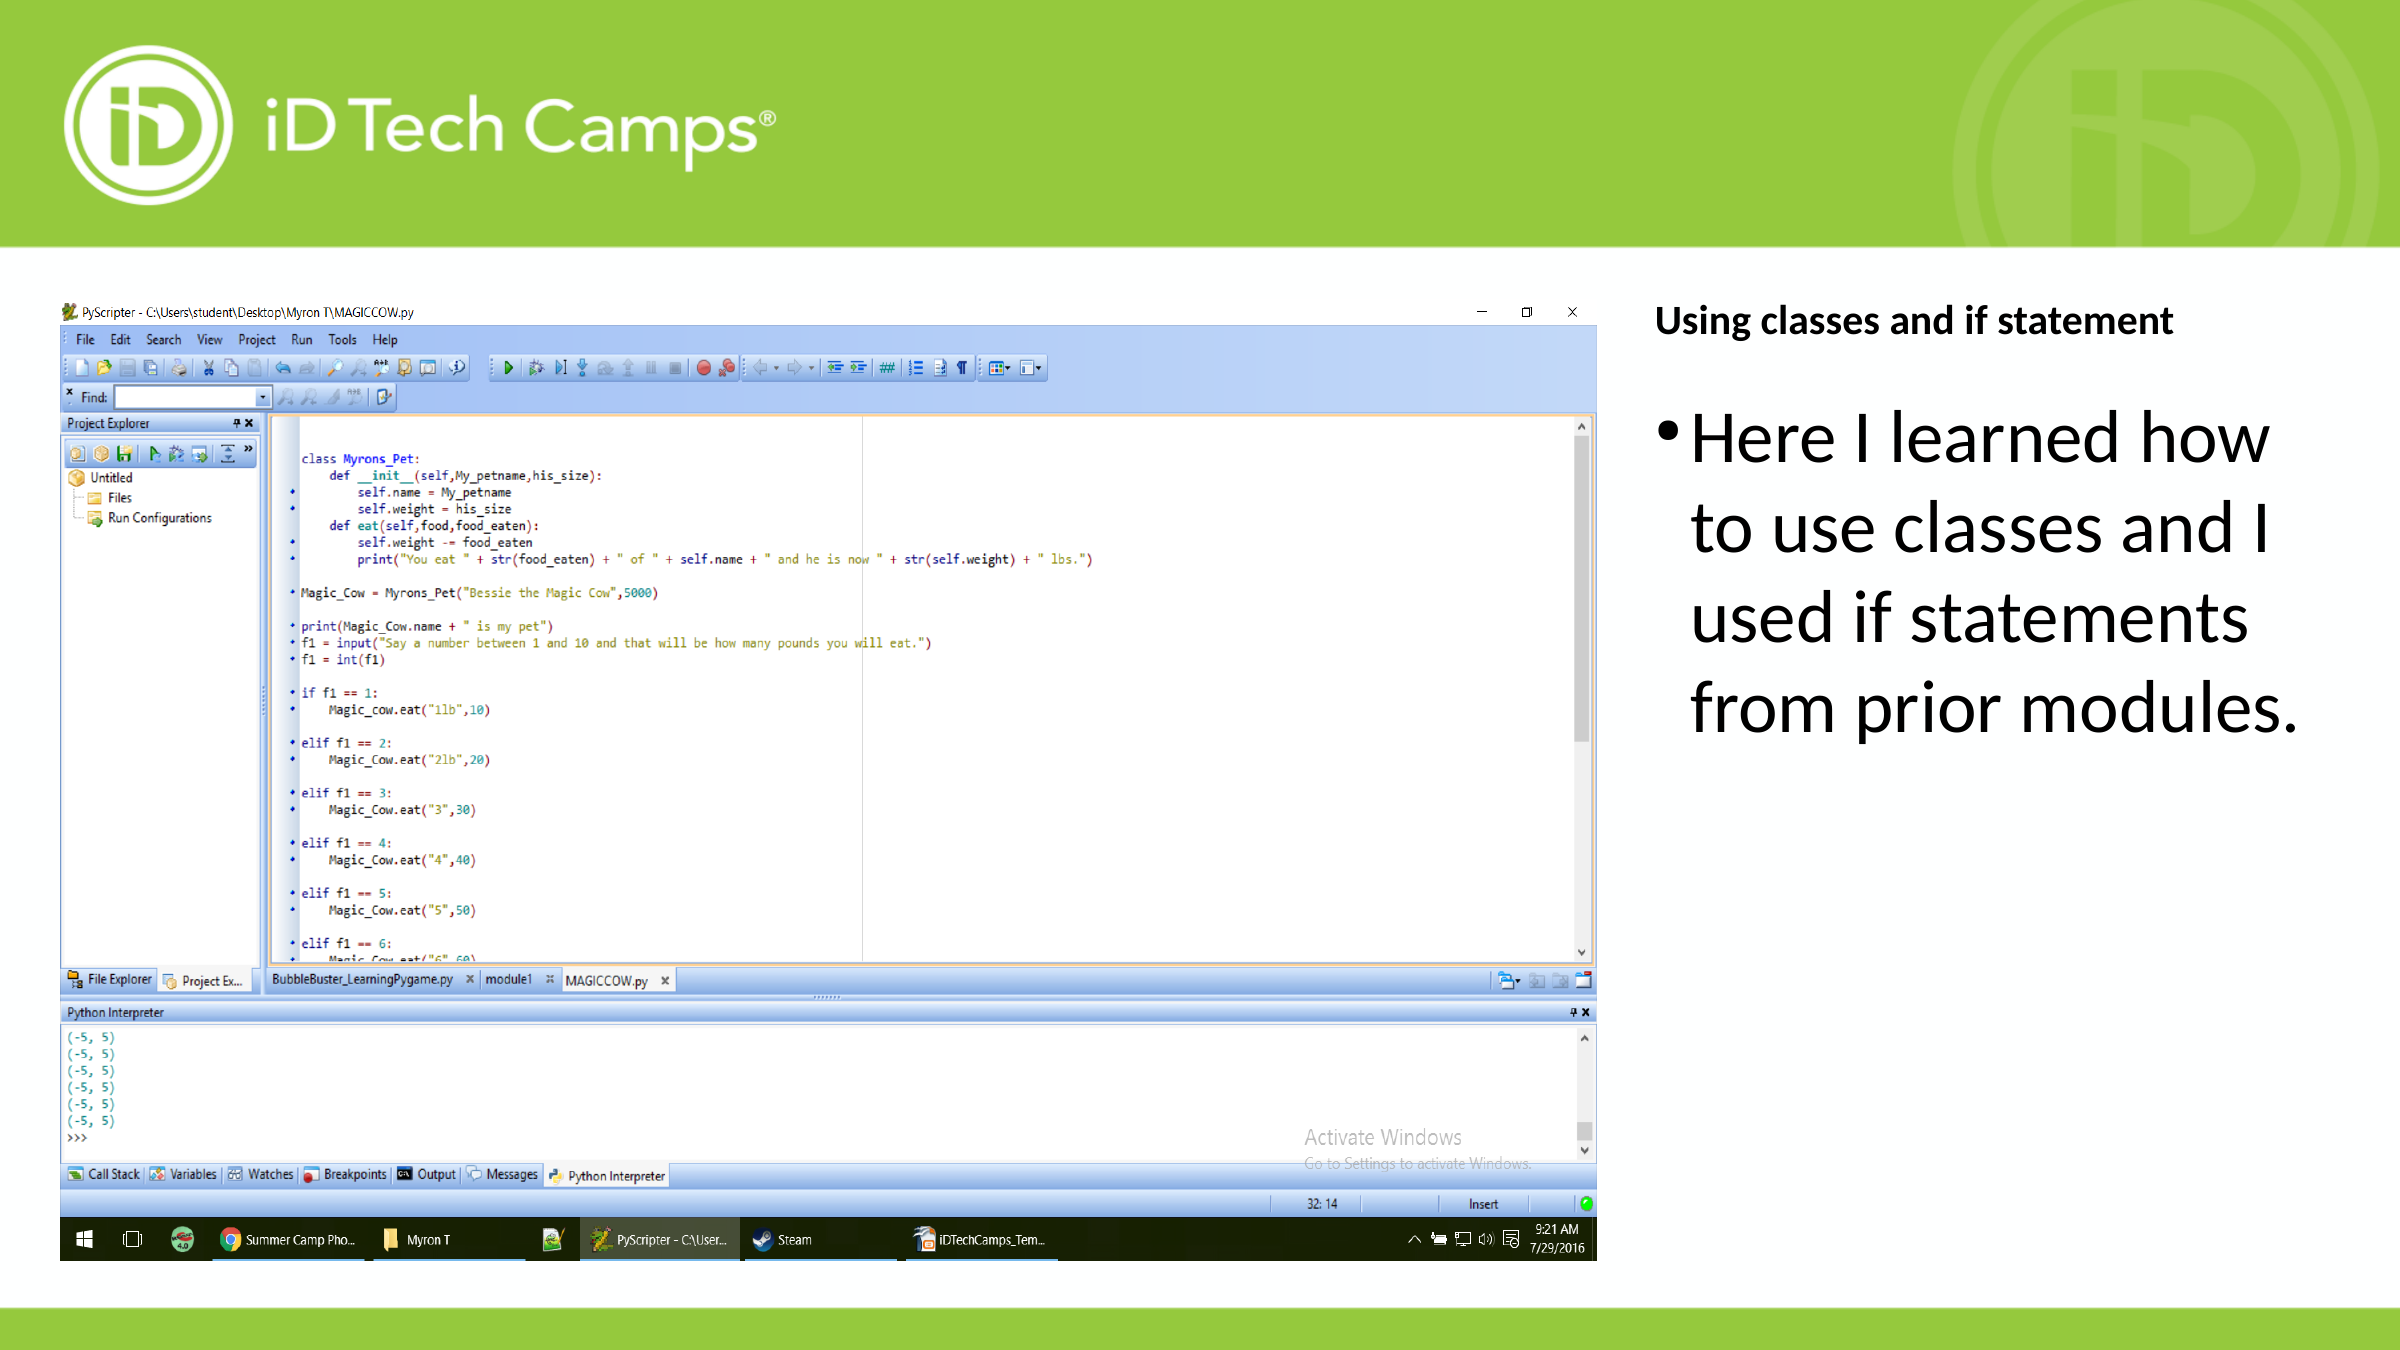

Using classes and if statement
Here I learned how to use classes and I used if statements from prior modules.
Replace this image with your own screenshot. Then delete this text.
To replace image: Right click and choose “Change Picture”.